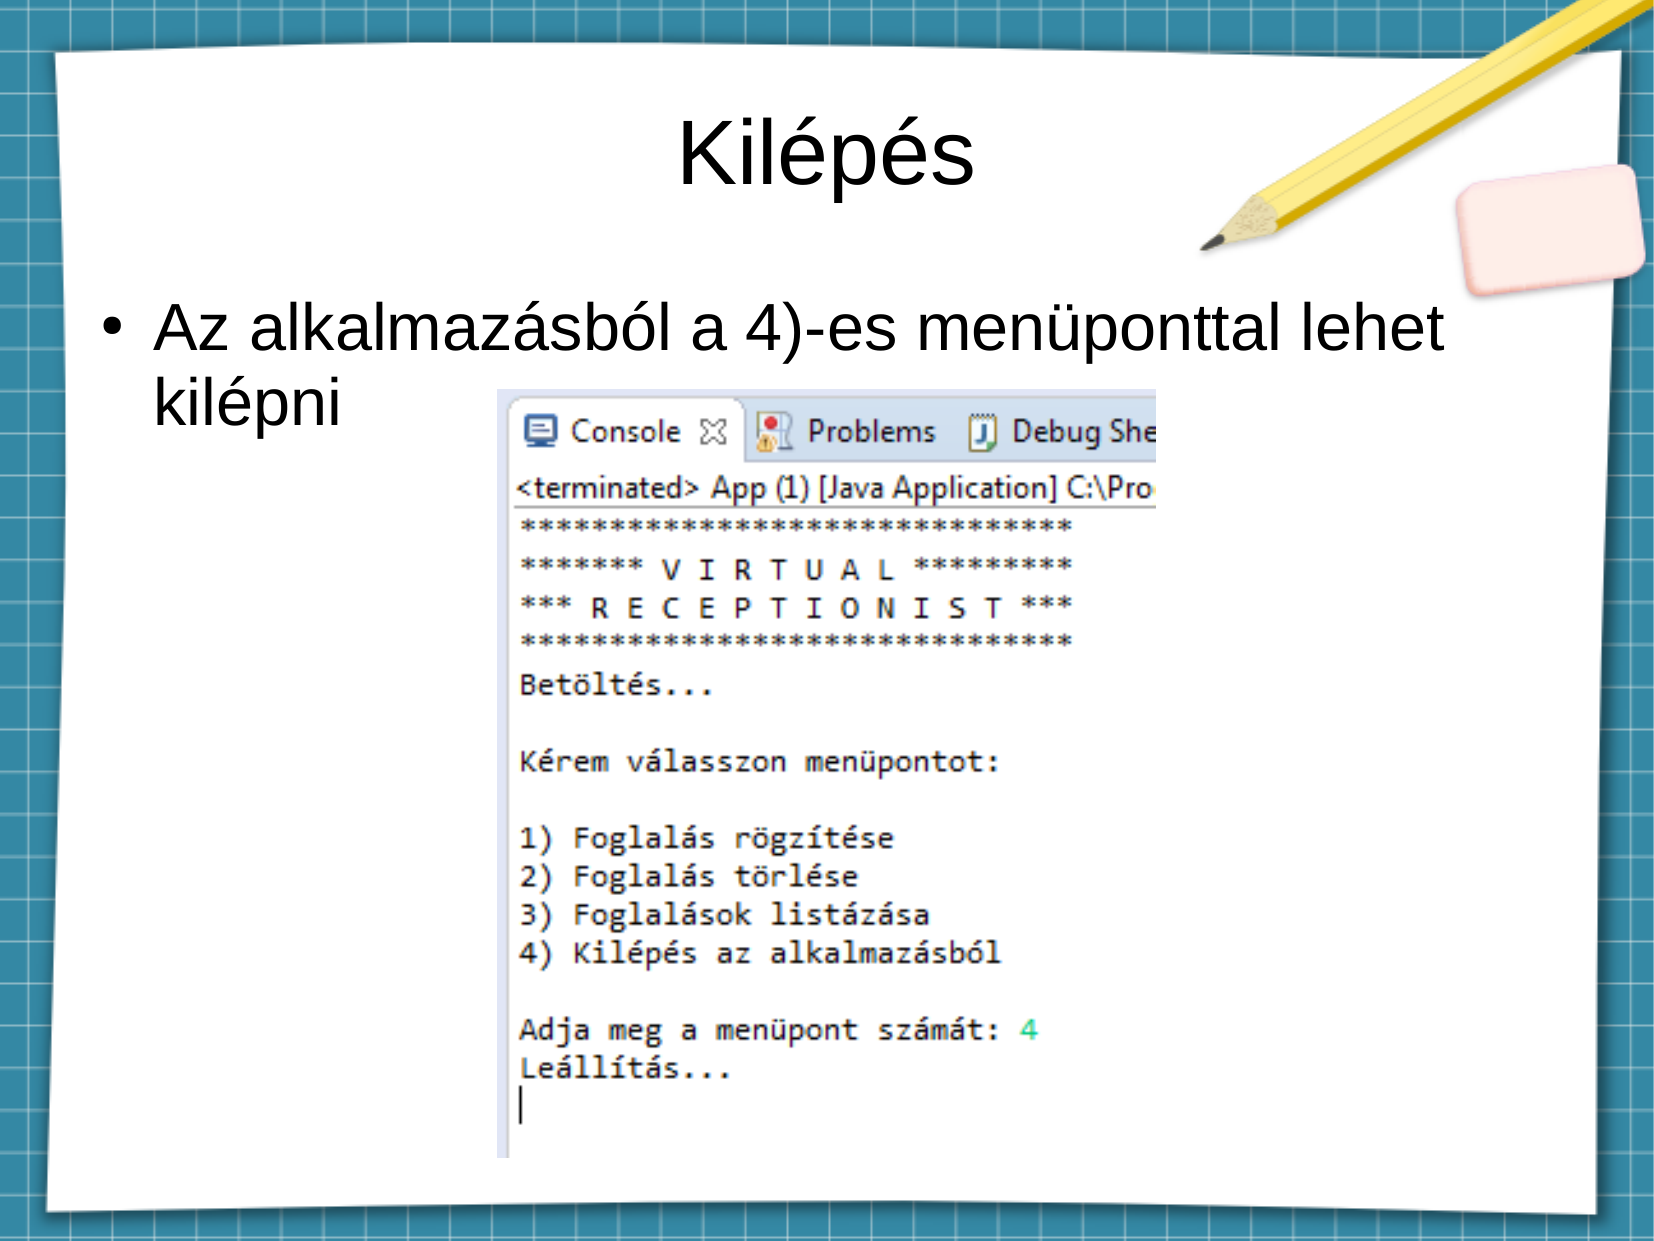

# Kilépés
Az alkalmazásból a 4)-es menüponttal lehet kilépni